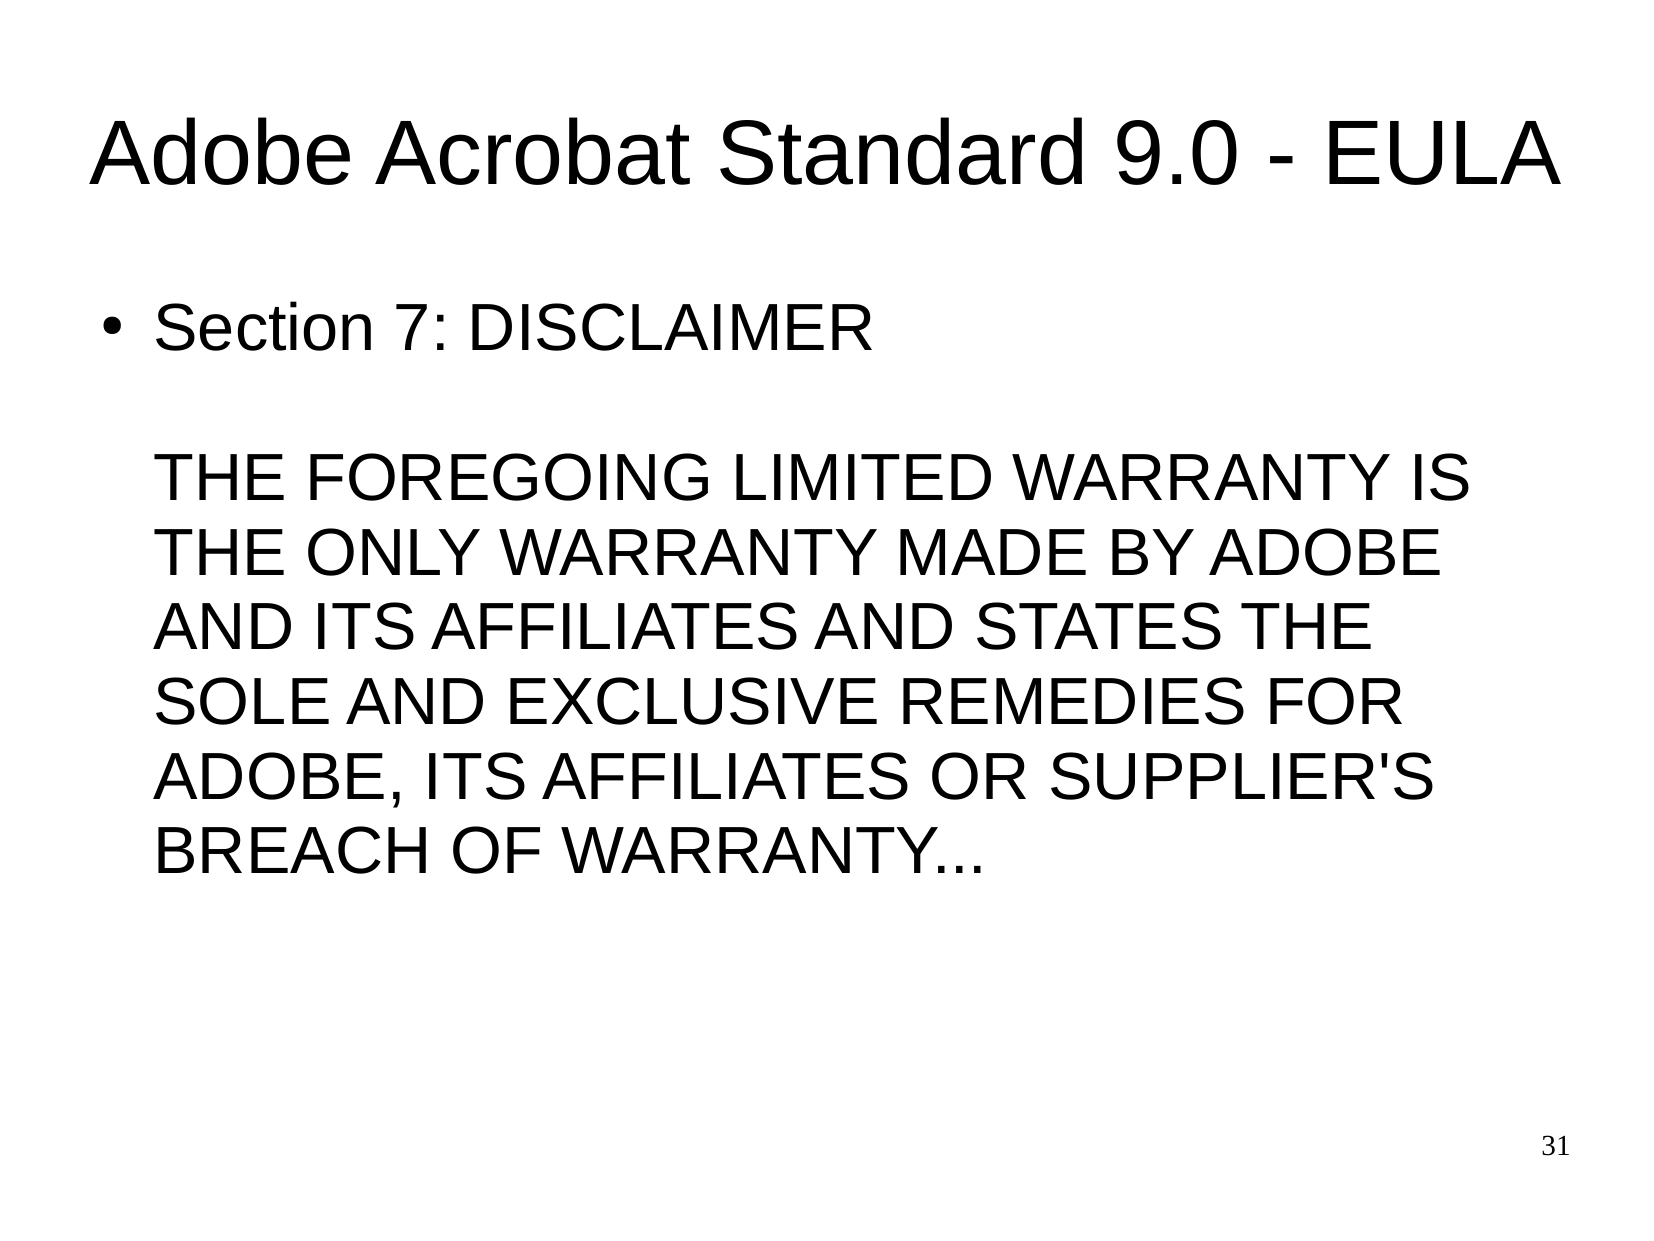

# Adobe Acrobat Standard 9.0 - EULA
Section 7: DISCLAIMER
THE FOREGOING LIMITED WARRANTY IS THE ONLY WARRANTY MADE BY ADOBE AND ITS AFFILIATES AND STATES THE SOLE AND EXCLUSIVE REMEDIES FOR ADOBE, ITS AFFILIATES OR SUPPLIER'S BREACH OF WARRANTY...
31